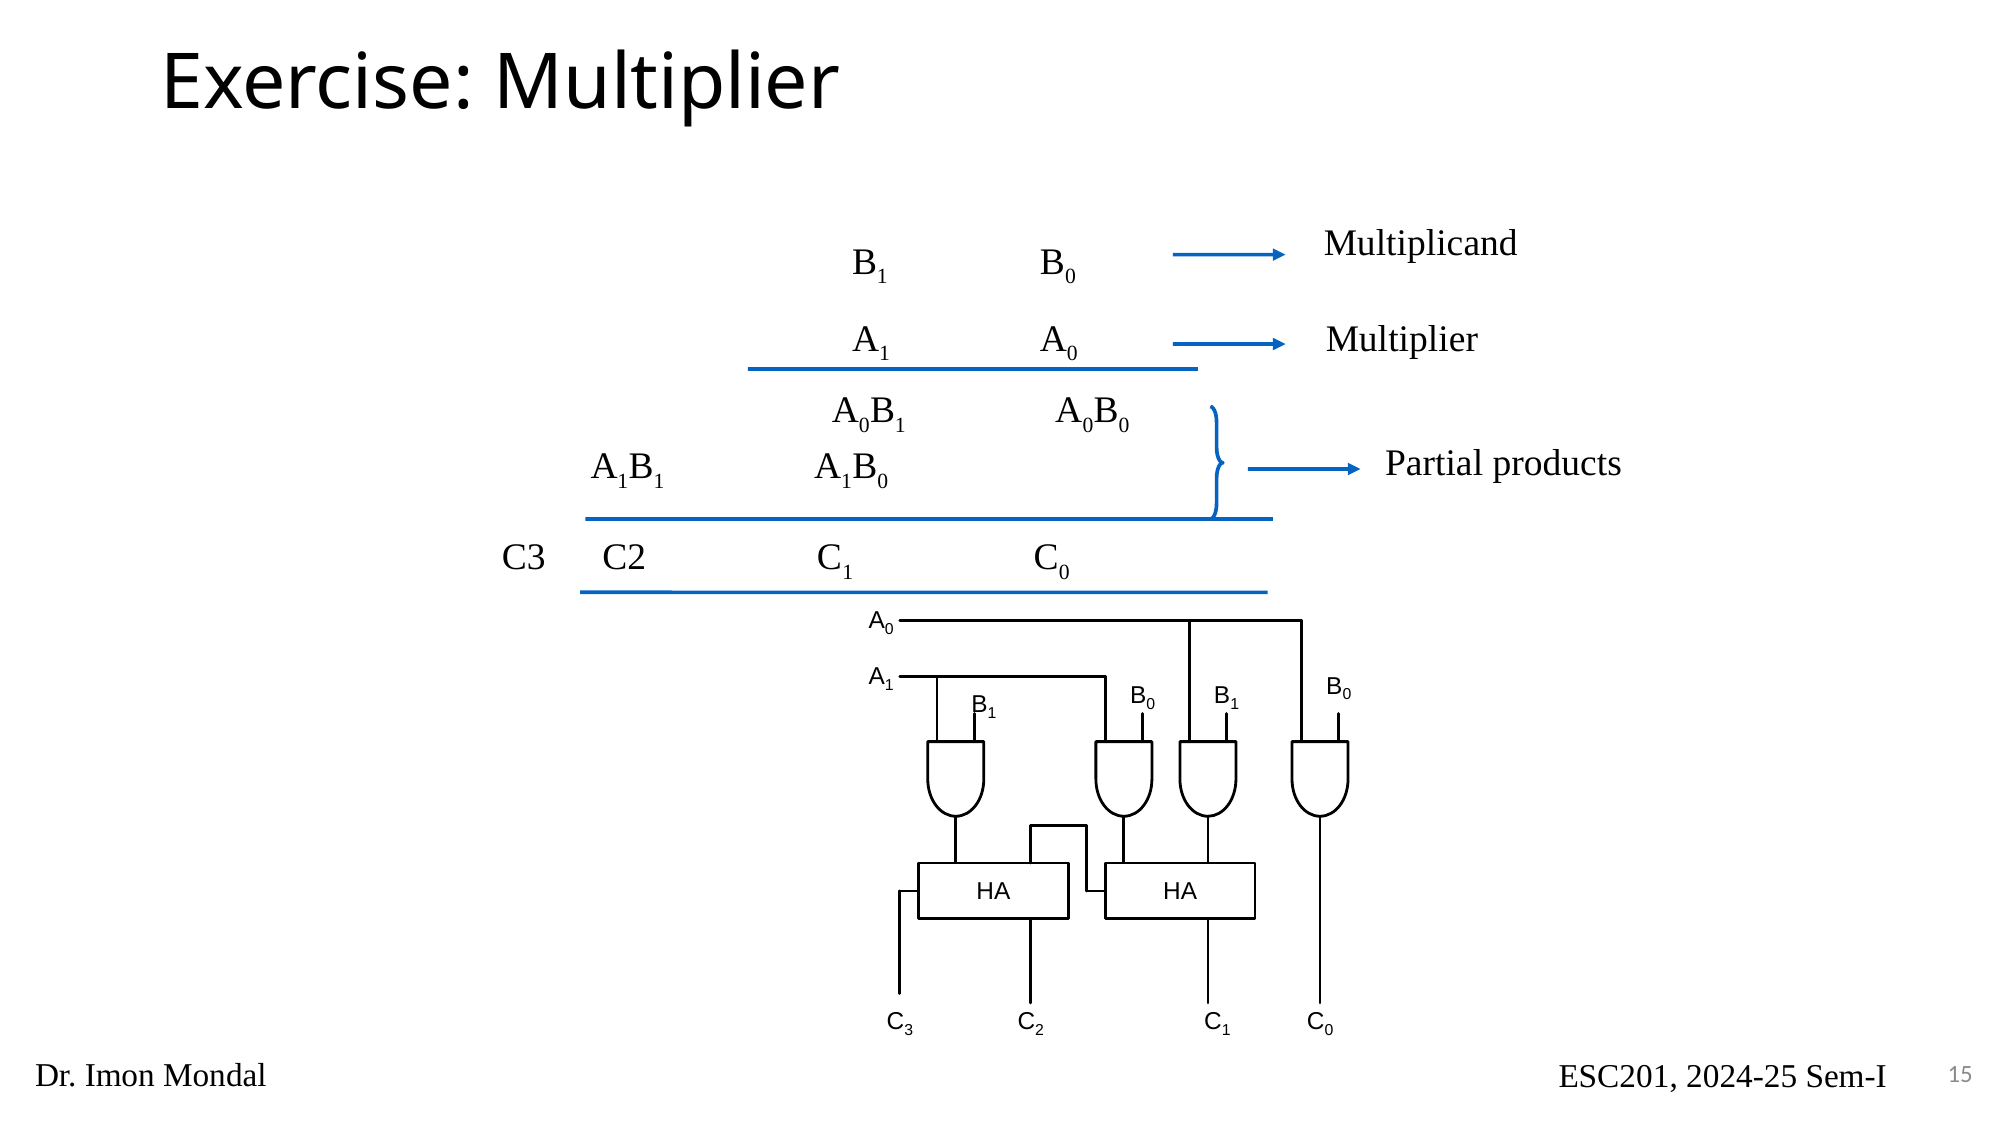

# Exercise: Multiplier
Multiplicand
B1 B0
A1 A0
Multiplier
A0B1 A0B0
Partial products
A1B1 A1B0
C3 C2 C1 C0
15